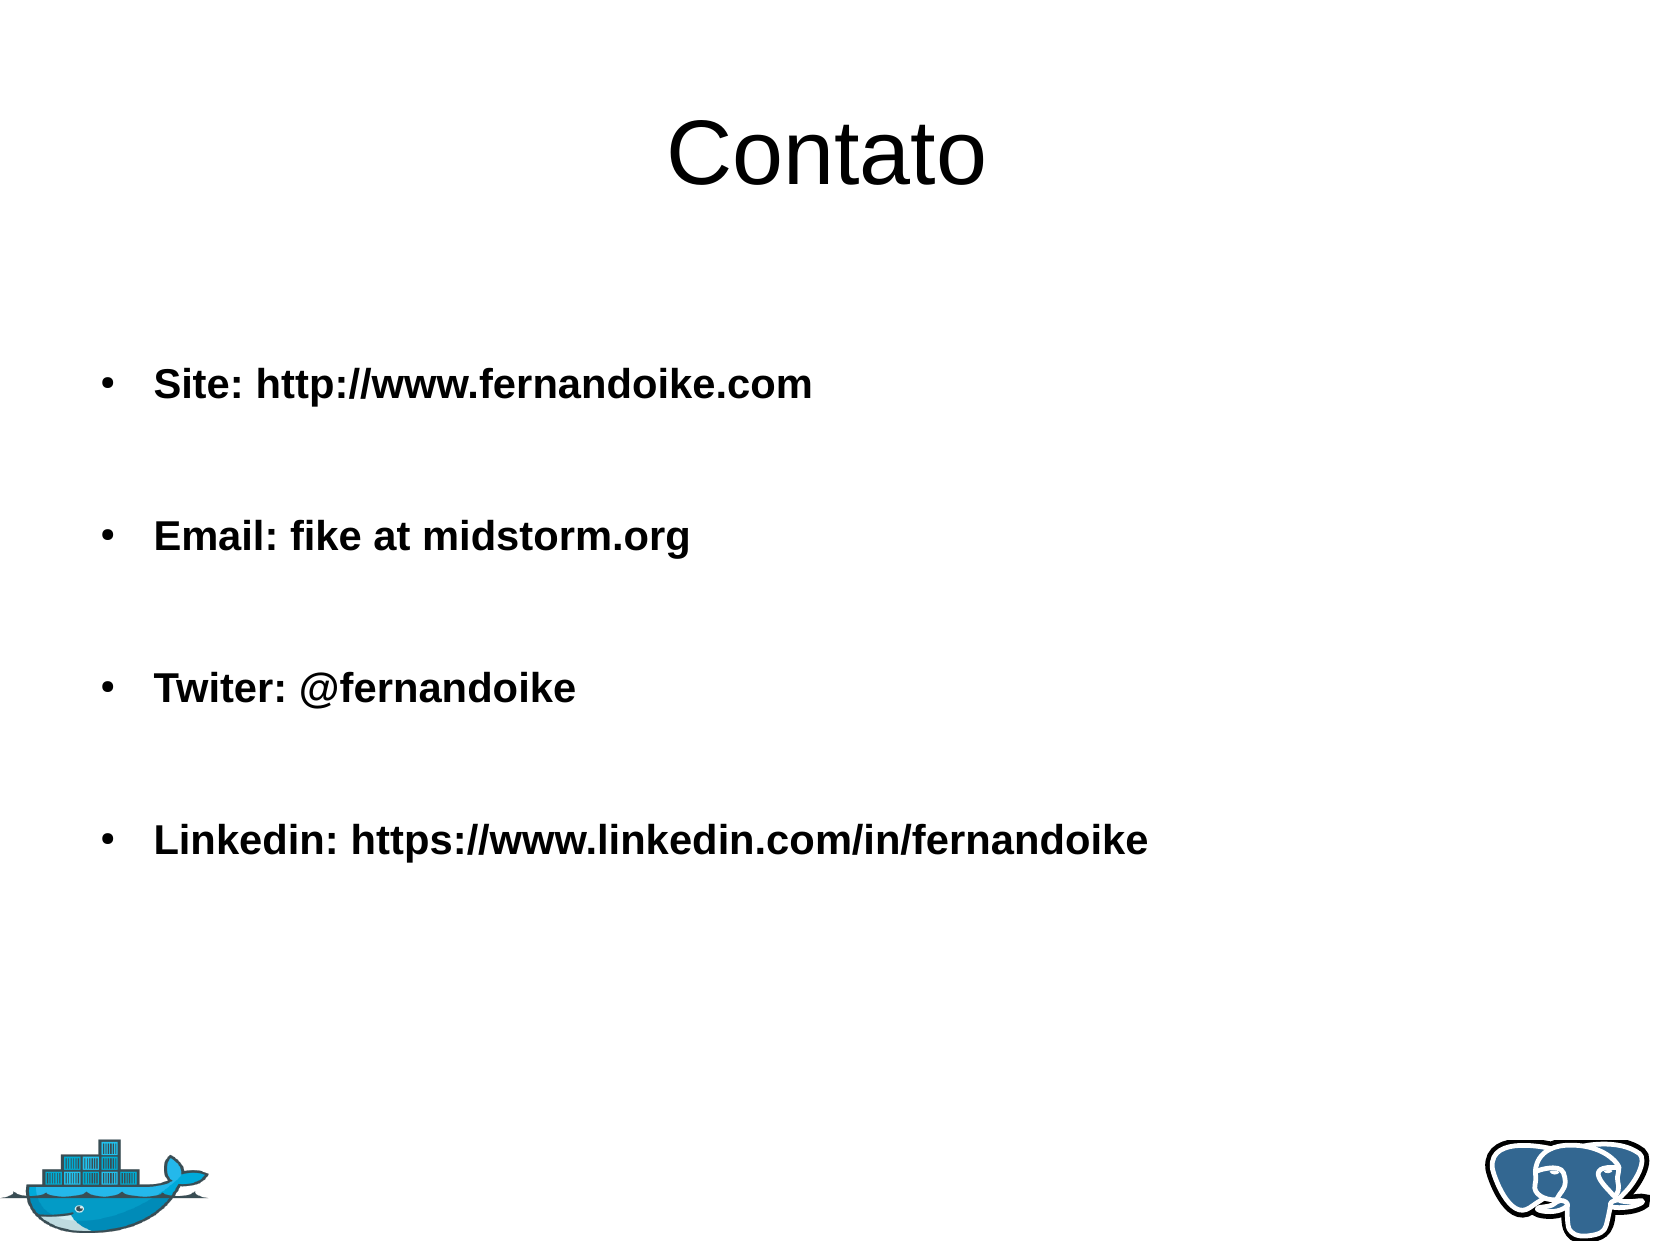

# Contato
Site: http://www.fernandoike.com
Email: fike at midstorm.org
Twiter: @fernandoike
Linkedin: https://www.linkedin.com/in/fernandoike